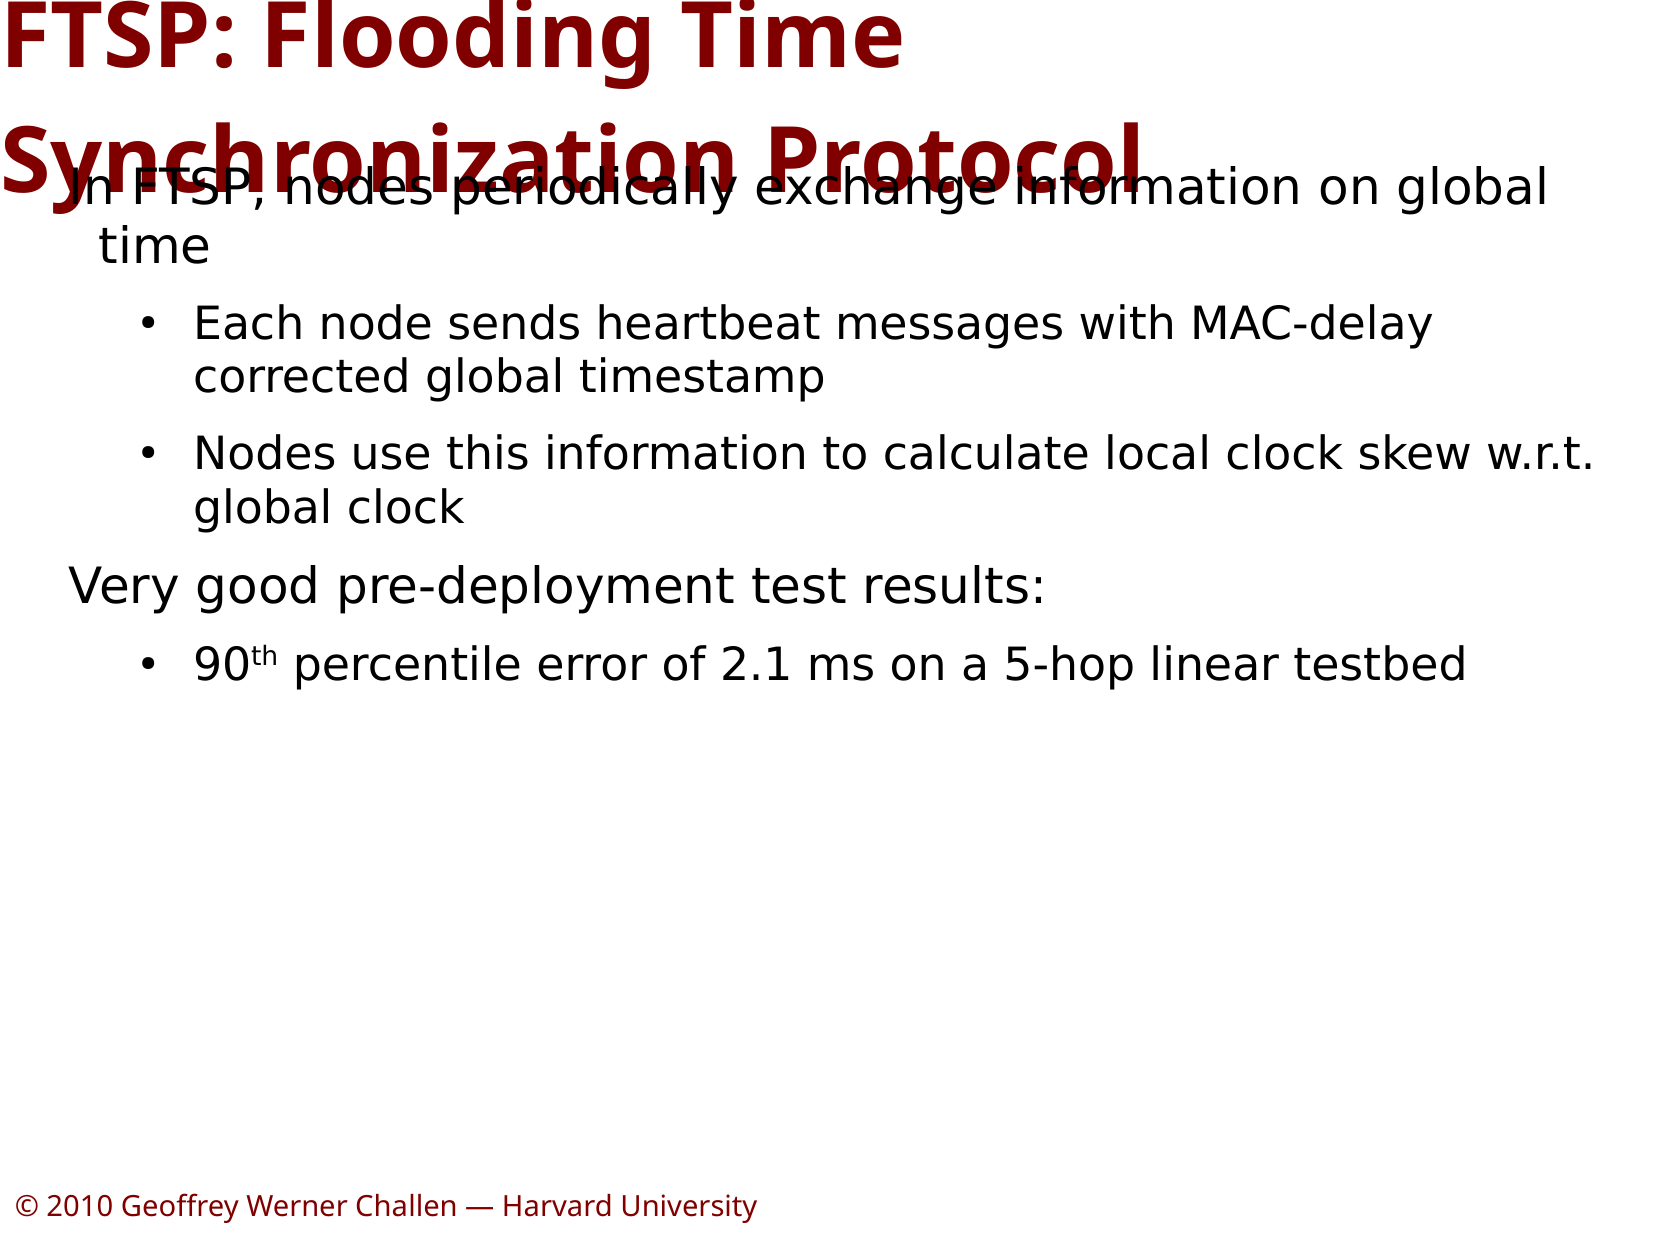

# FTSP: Flooding Time Synchronization Protocol
In FTSP, nodes periodically exchange information on global time
Each node sends heartbeat messages with MAC-delay corrected global timestamp
Nodes use this information to calculate local clock skew w.r.t. global clock
Very good pre-deployment test results:
90th percentile error of 2.1 ms on a 5-hop linear testbed